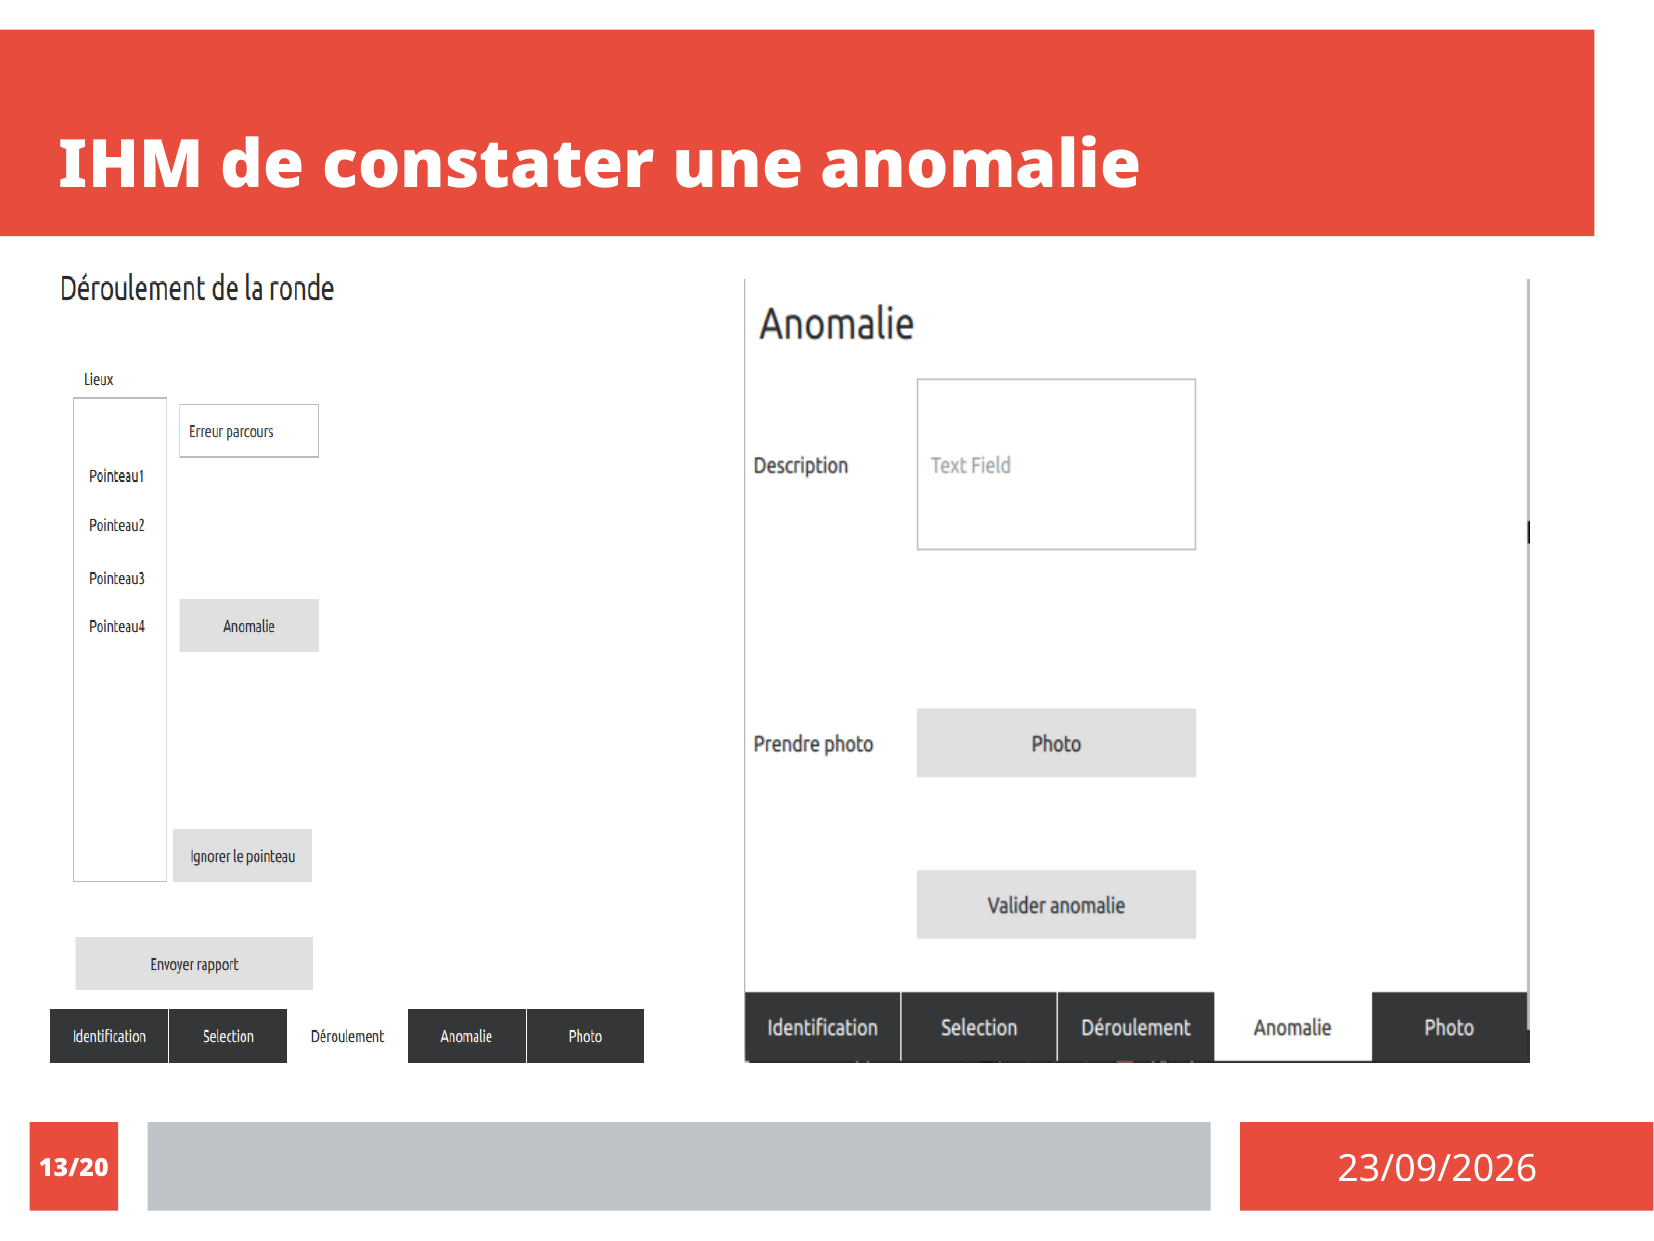

# IHM de constater une anomalie
13